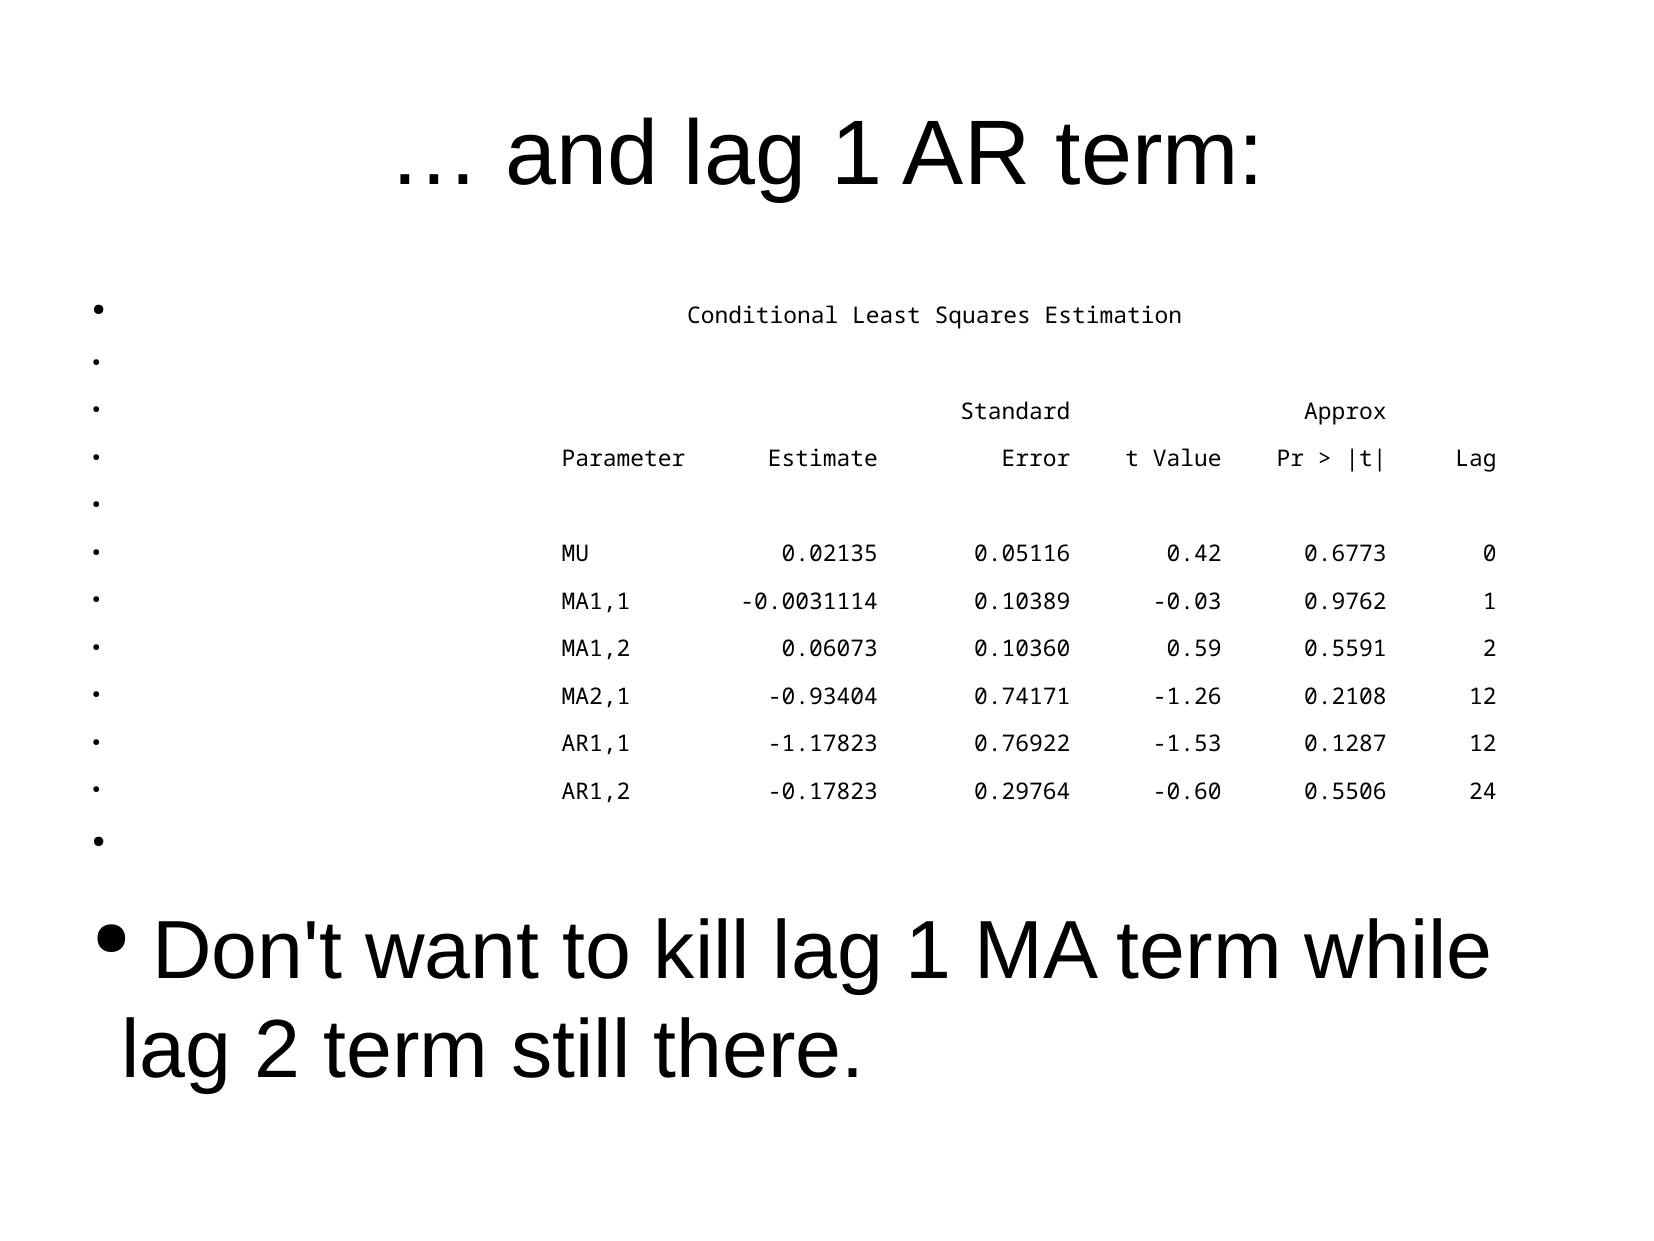

# … and lag 1 AR term:
 Conditional Least Squares Estimation
 Standard Approx
 Parameter Estimate Error t Value Pr > |t| Lag
 MU 0.02135 0.05116 0.42 0.6773 0
 MA1,1 -0.0031114 0.10389 -0.03 0.9762 1
 MA1,2 0.06073 0.10360 0.59 0.5591 2
 MA2,1 -0.93404 0.74171 -1.26 0.2108 12
 AR1,1 -1.17823 0.76922 -1.53 0.1287 12
 AR1,2 -0.17823 0.29764 -0.60 0.5506 24
 Don't want to kill lag 1 MA term while lag 2 term still there.